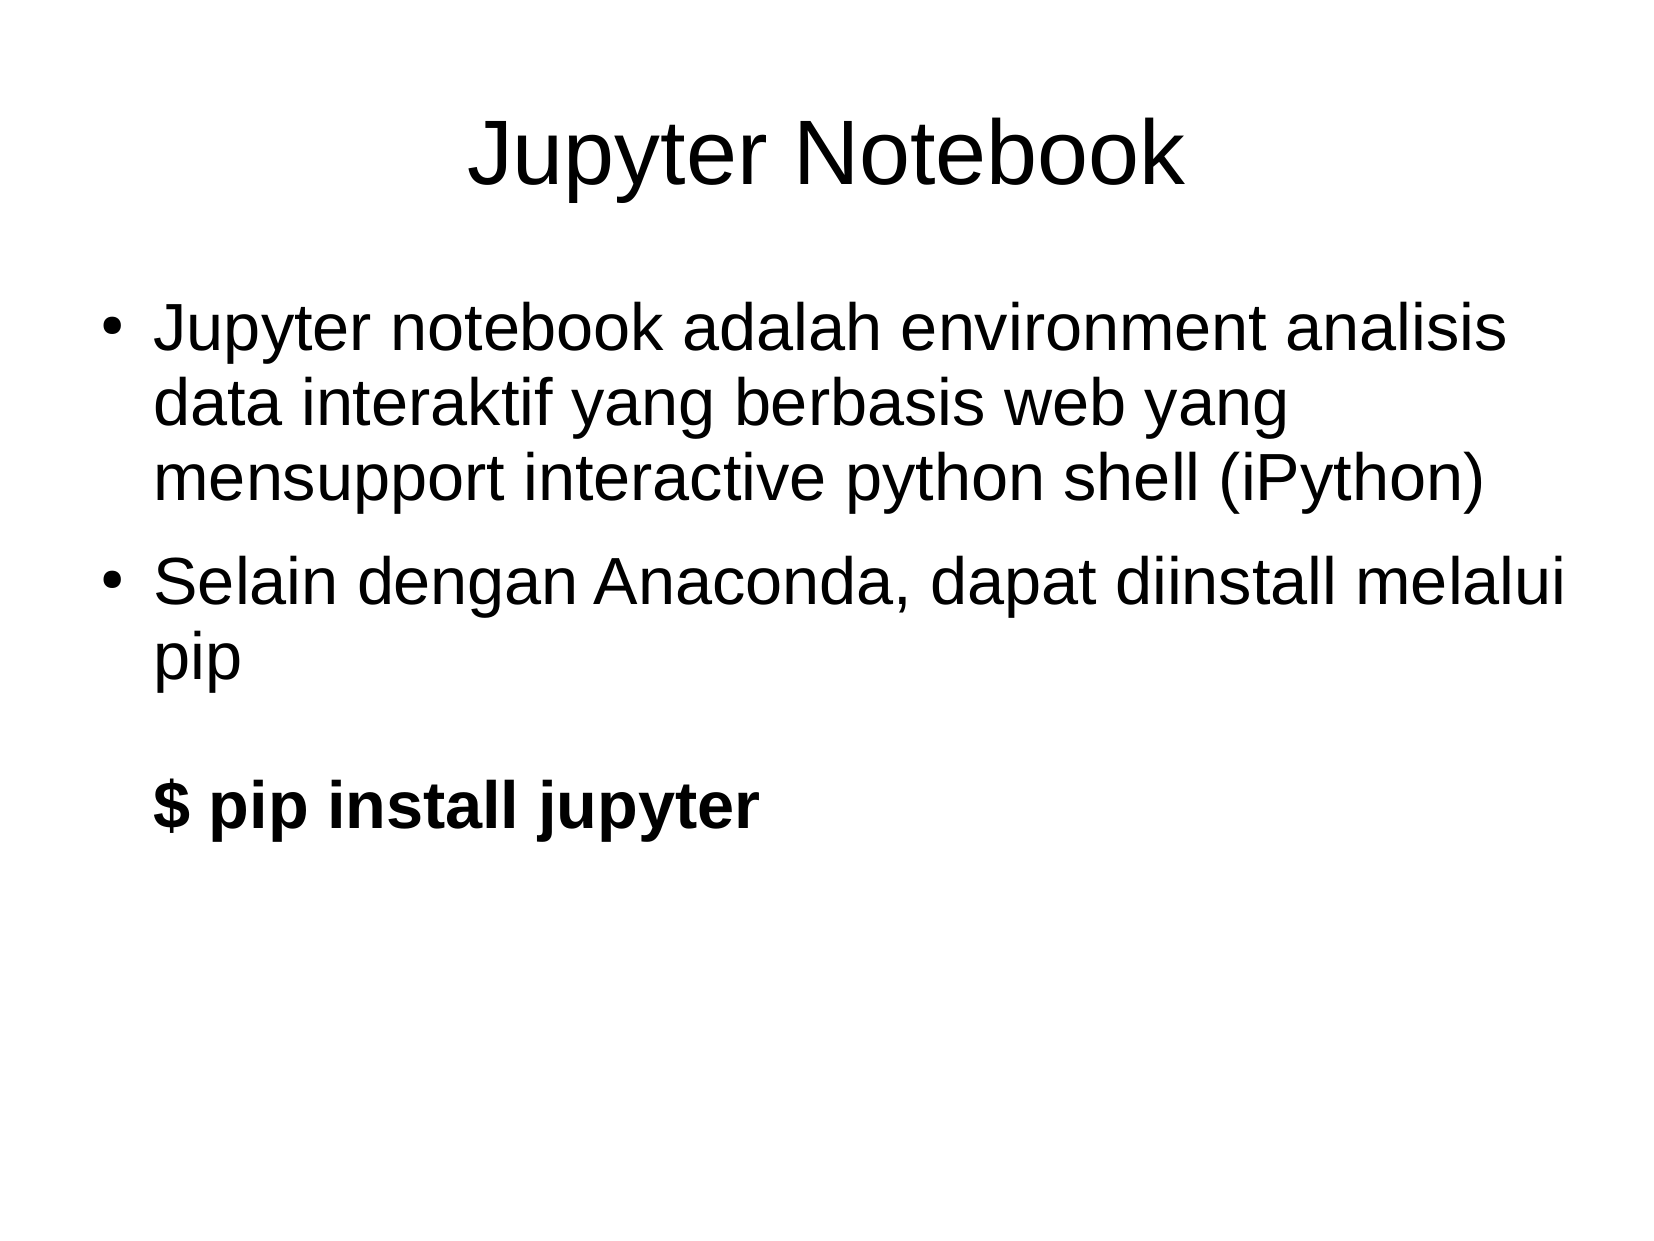

# Jupyter Notebook
Jupyter notebook adalah environment analisis data interaktif yang berbasis web yang mensupport interactive python shell (iPython)
Selain dengan Anaconda, dapat diinstall melalui pip
$ pip install jupyter